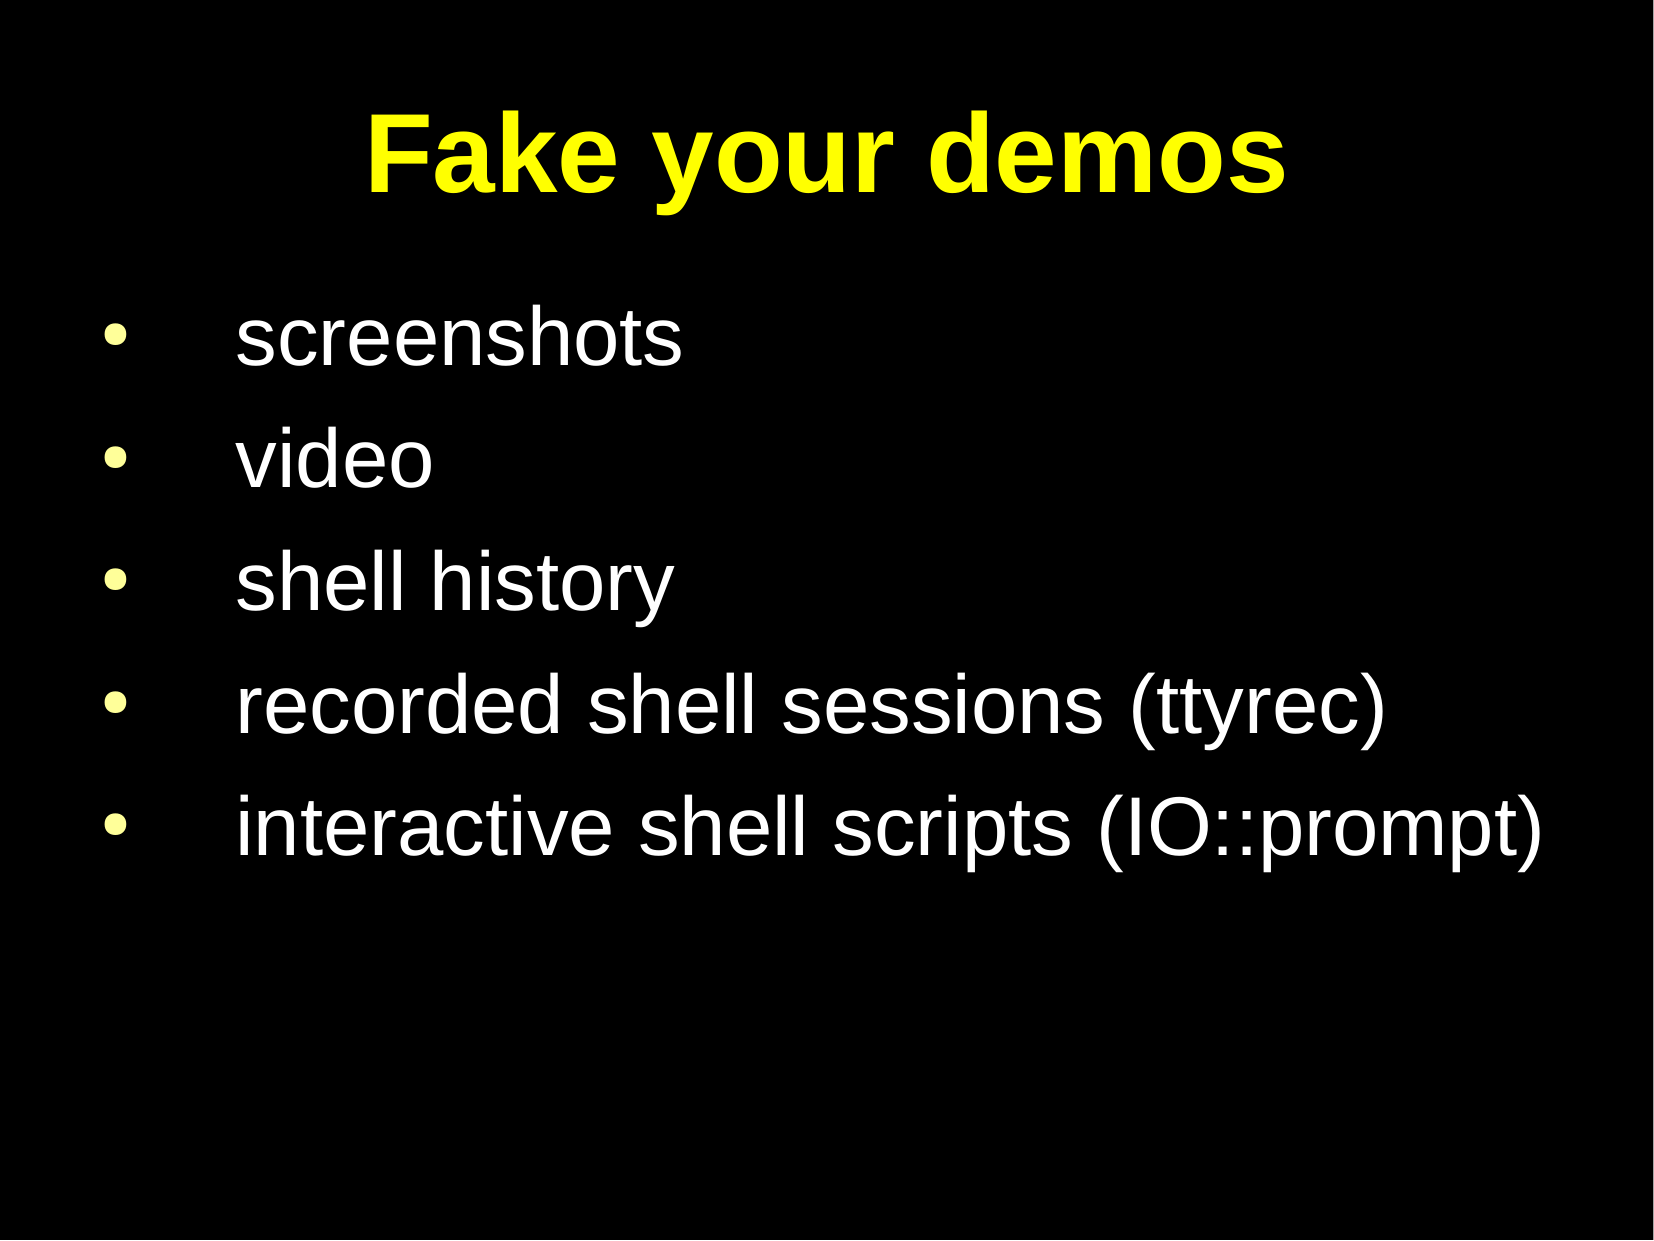

# Fake your demos
screenshots
video
shell history
recorded shell sessions (ttyrec)
interactive shell scripts (IO::prompt)